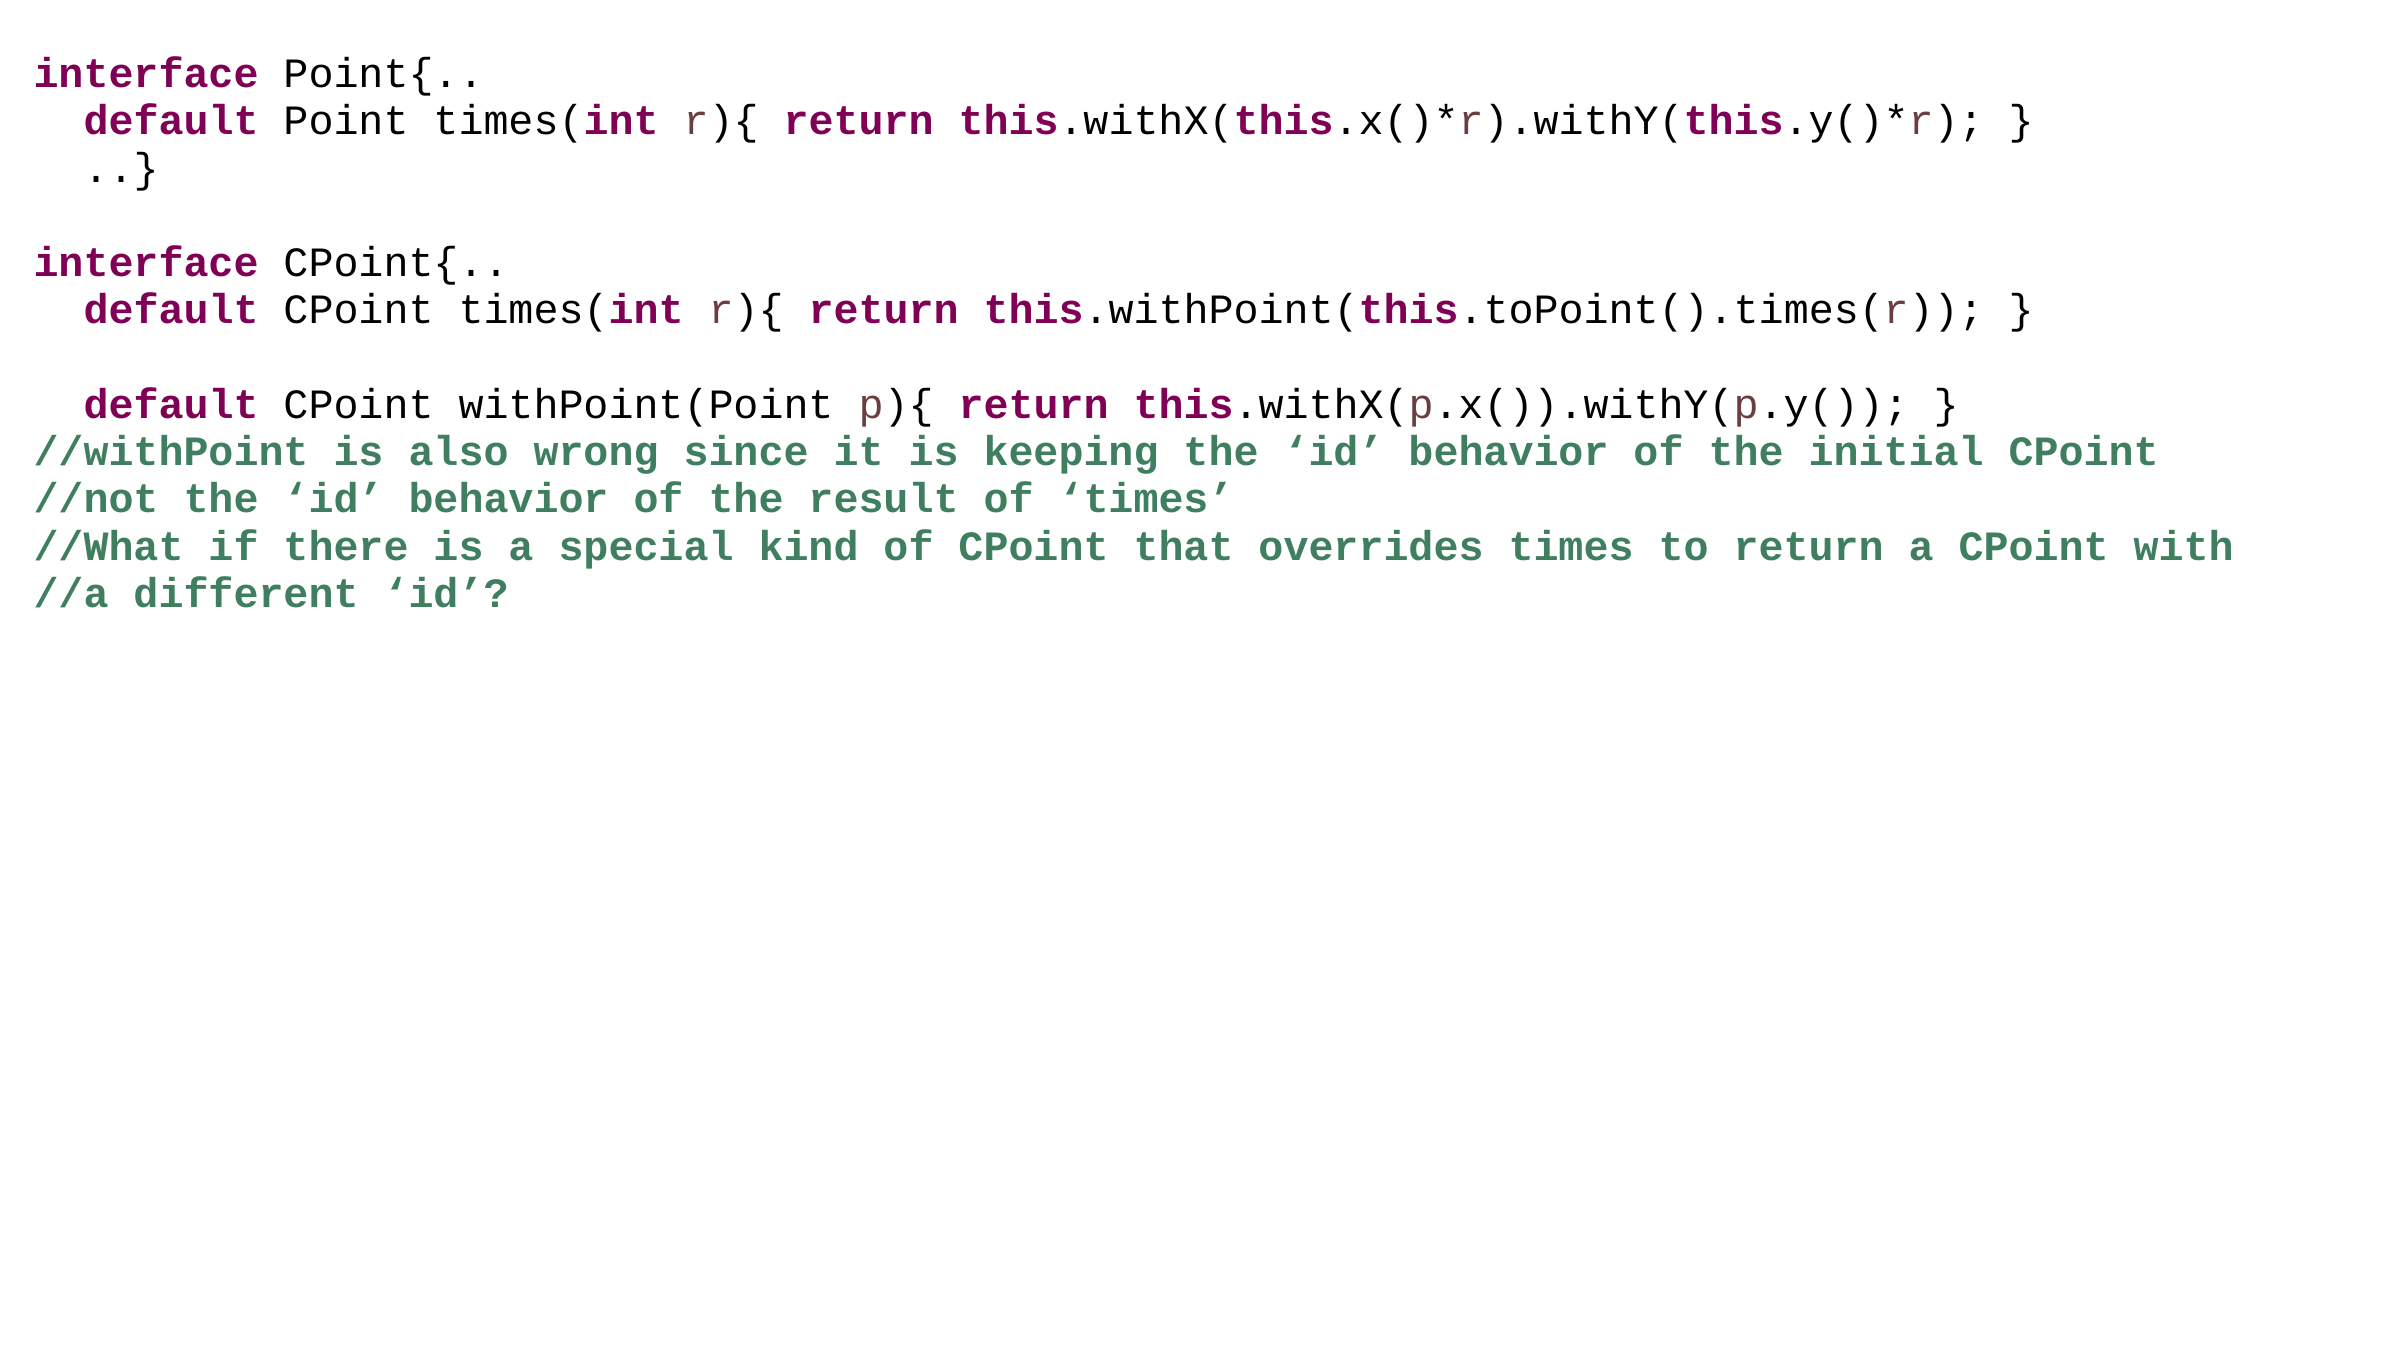

interface Point{..
 default Point times(int r){ return this.withX(this.x()*r).withY(this.y()*r); }
 ..}
interface CPoint{..
 default CPoint times(int r){ return this.withPoint(this.toPoint().times(r)); }
 default CPoint withPoint(Point p){ return this.withX(p.x()).withY(p.y()); }
//withPoint is also wrong since it is keeping the ‘id’ behavior of the initial CPoint
//not the ‘id’ behavior of the result of ‘times’
//What if there is a special kind of CPoint that overrides times to return a CPoint with
//a different ‘id’?